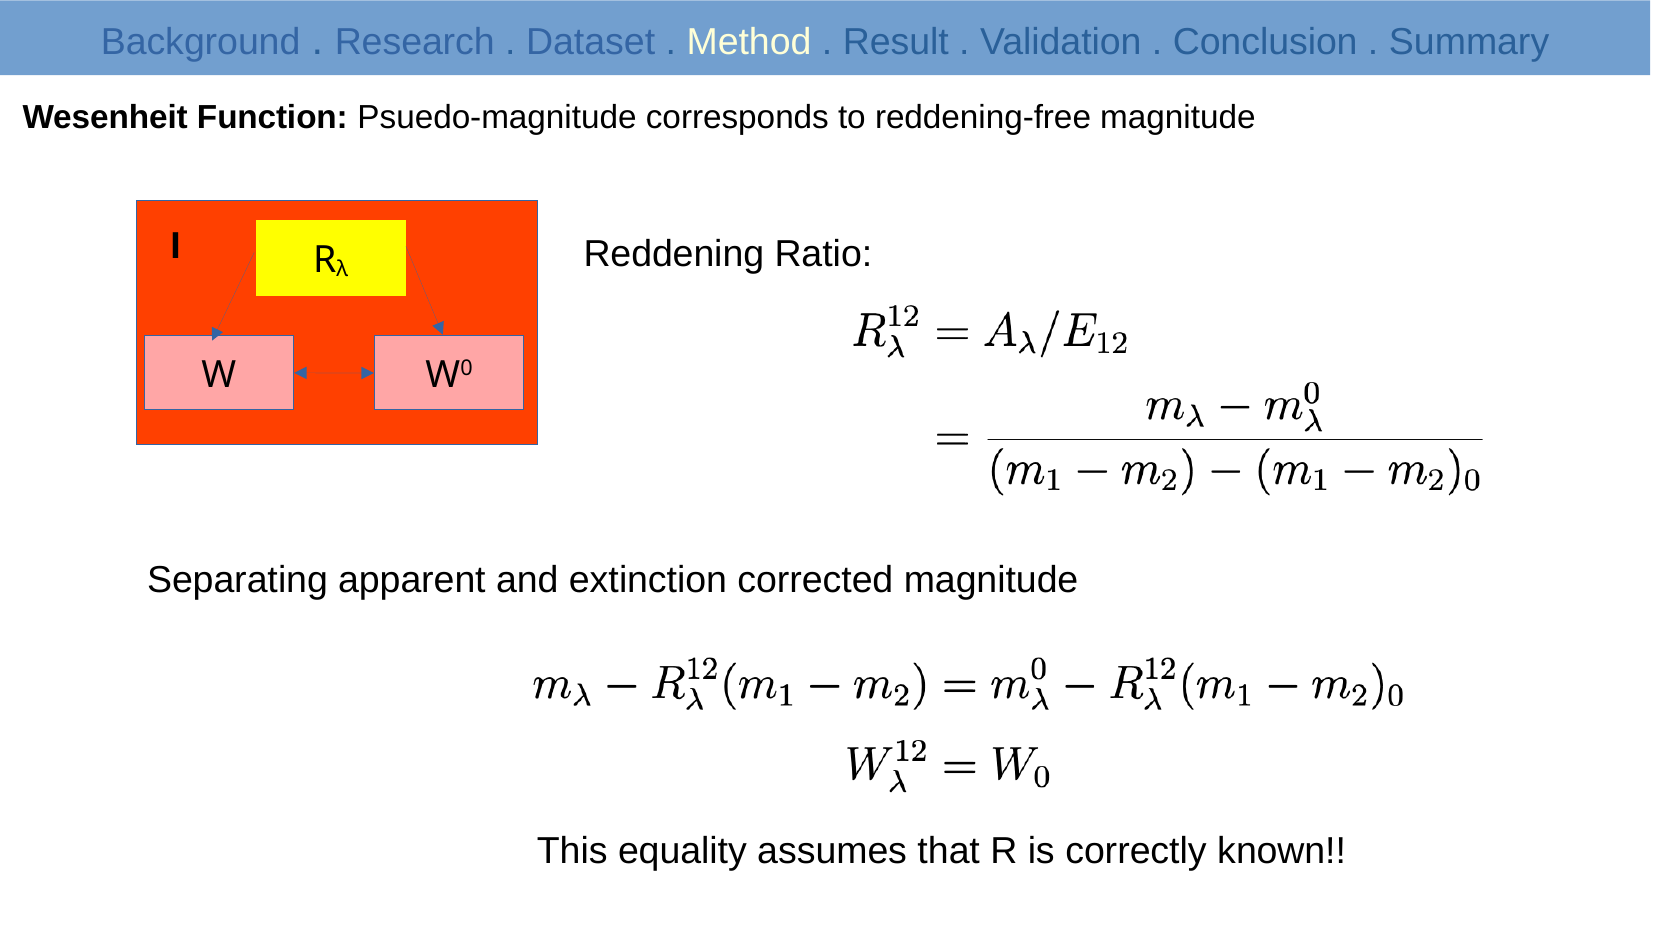

Background . Research . Dataset . Method . Result . Validation . Conclusion . Summary
Wesenheit Function: Psuedo-magnitude corresponds to reddening-free magnitude
I
Rλ
Reddening Ratio:
W
W0
Separating apparent and extinction corrected magnitude
This equality assumes that R is correctly known!!
13